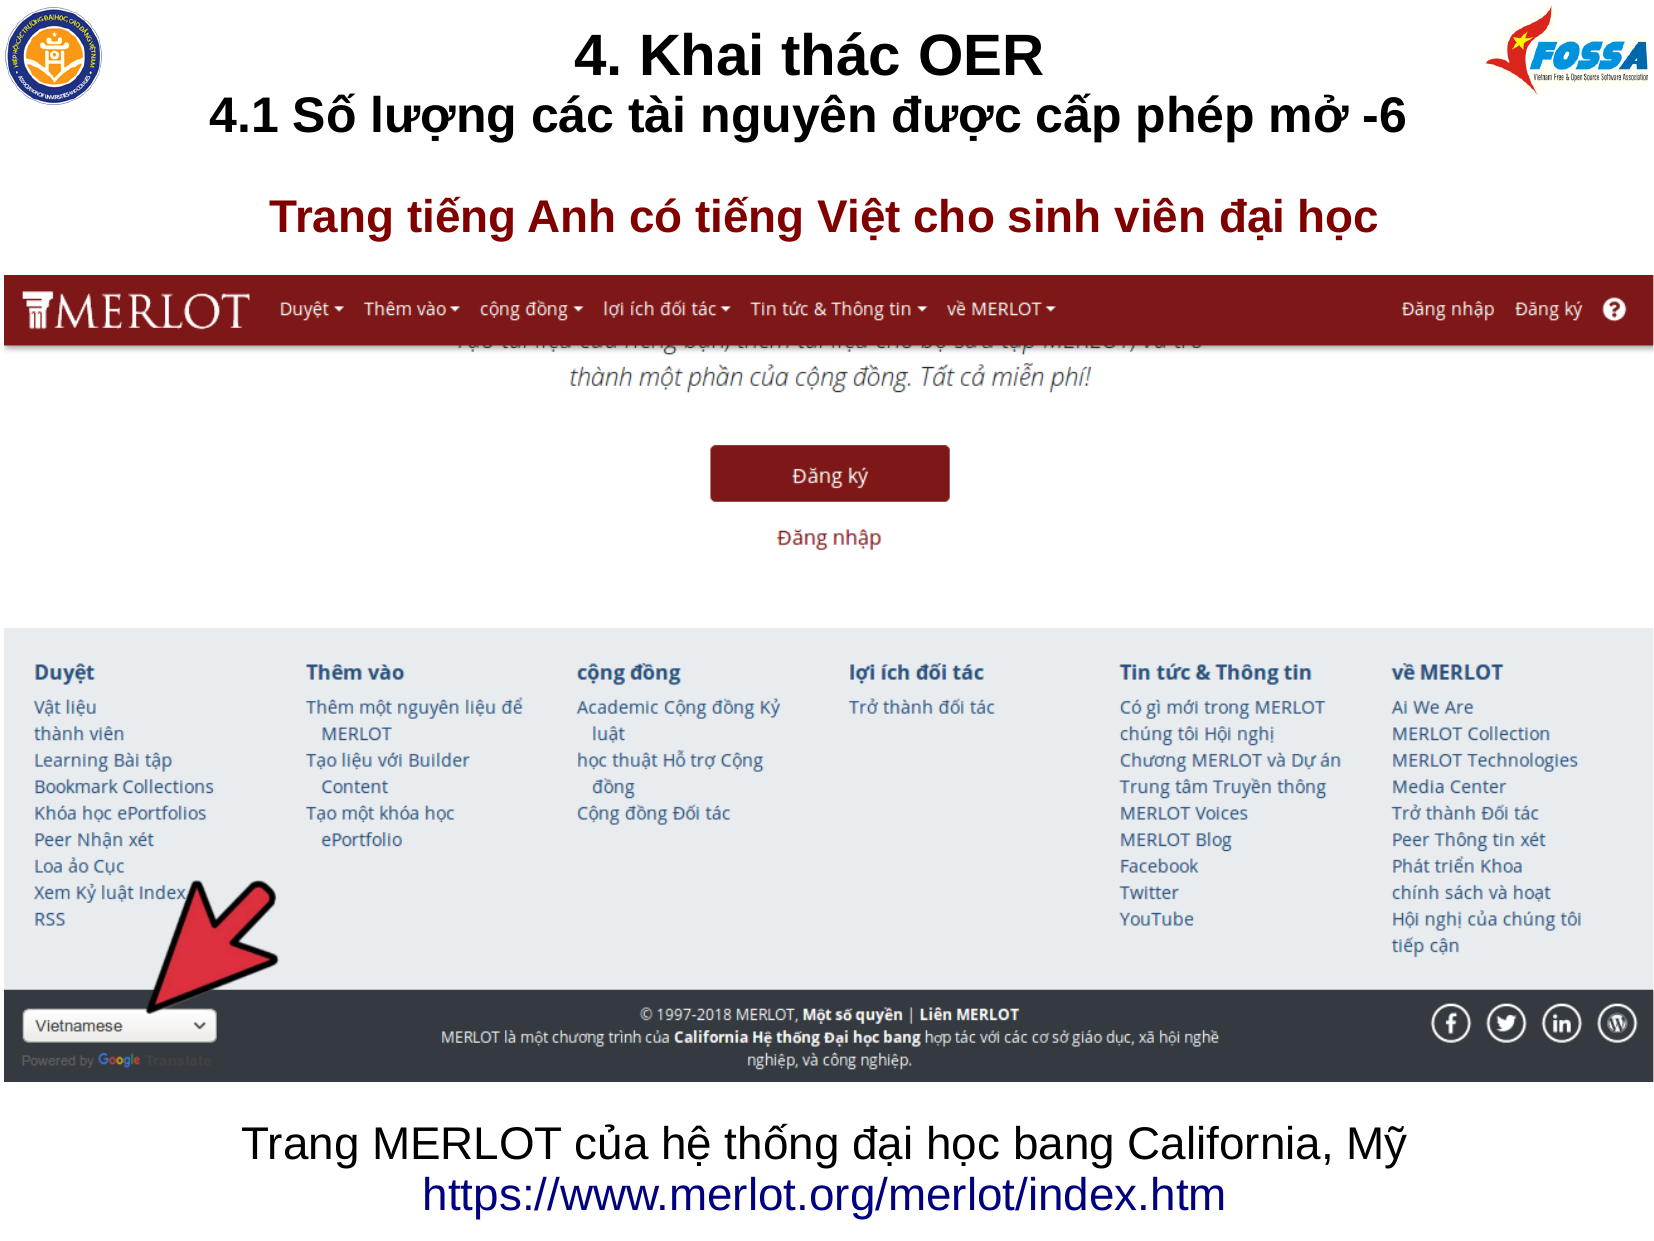

# 4. Khai thác OER 4.1 Số lượng các tài nguyên được cấp phép mở -6
Trang tiếng Anh có tiếng Việt cho sinh viên đại học
Trang MERLOT của hệ thống đại học bang California, Mỹ
https://www.merlot.org/merlot/index.htm